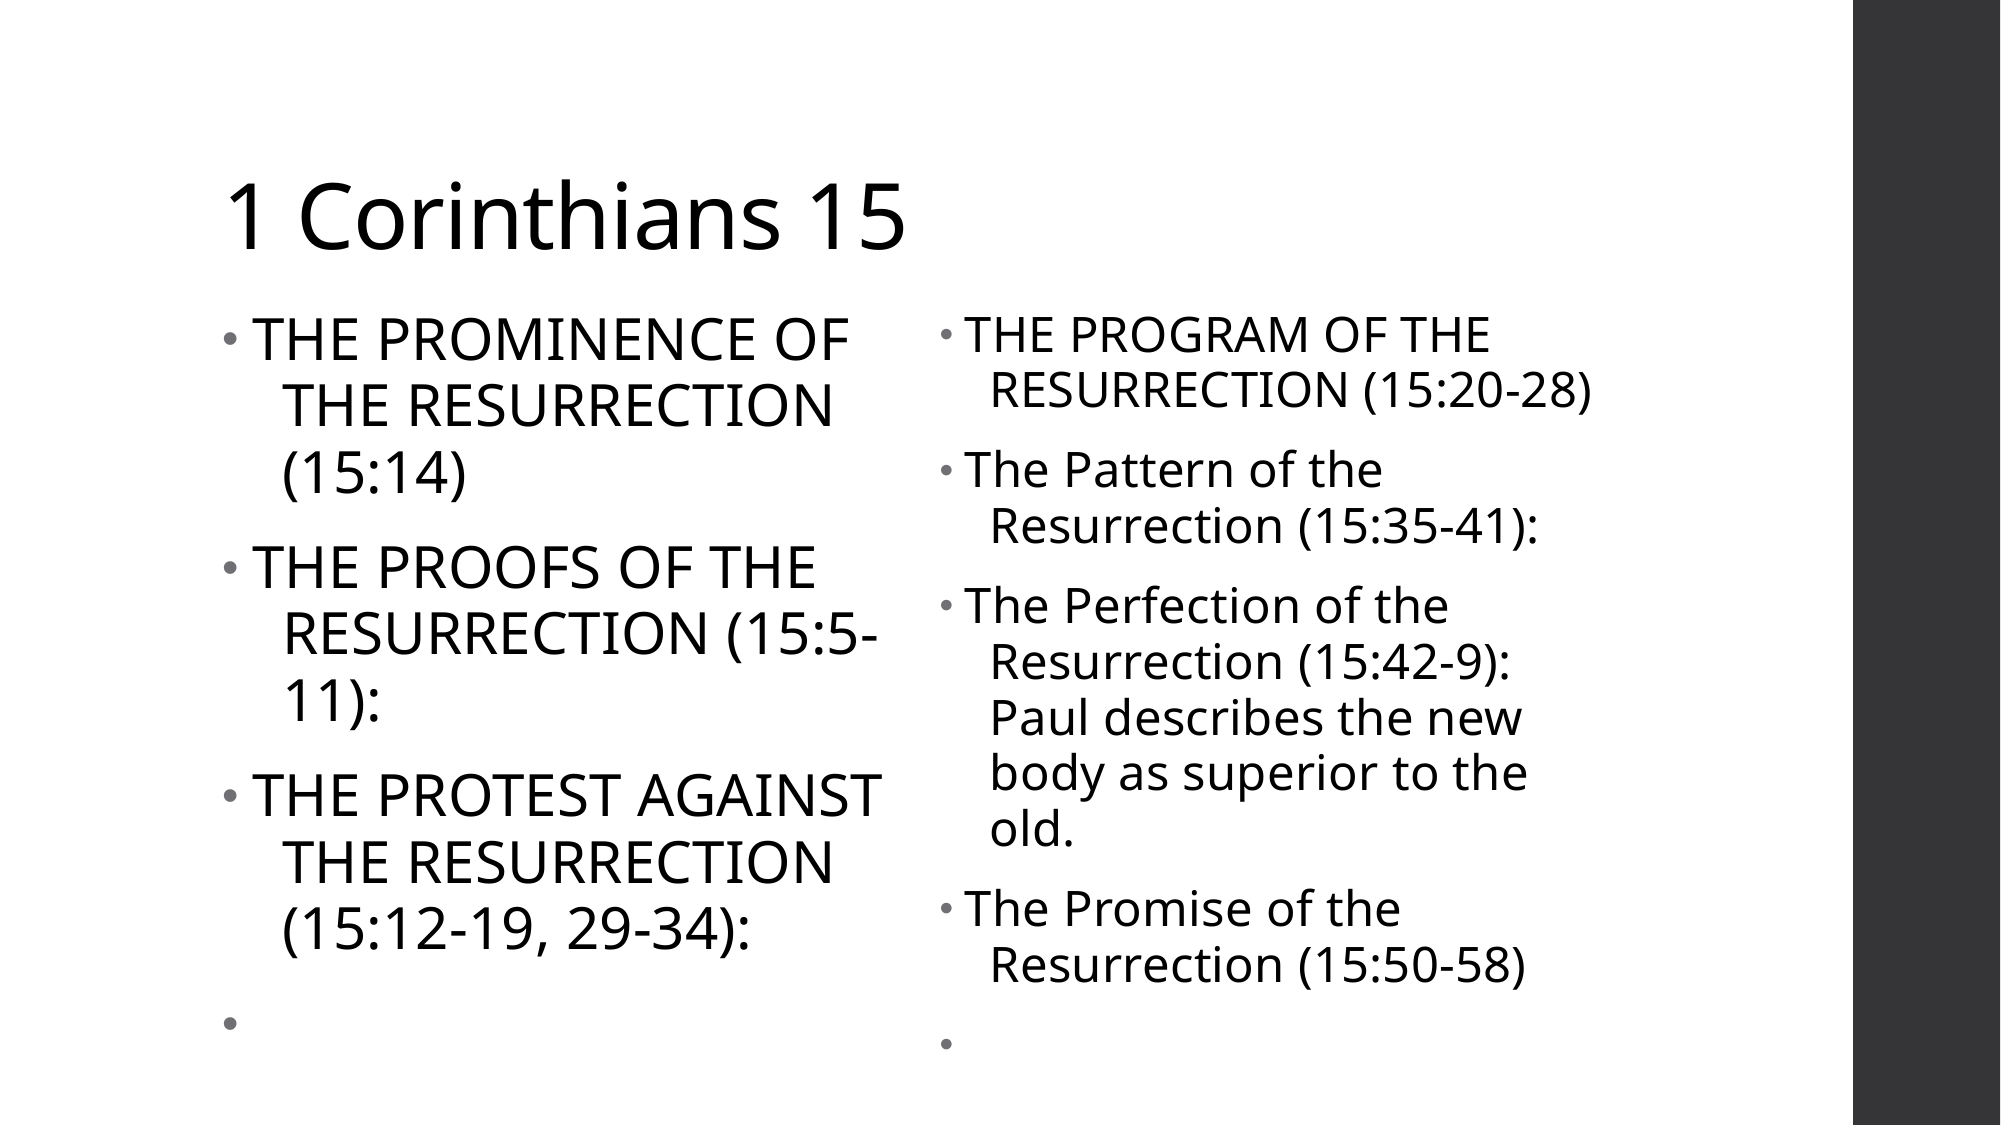

# 1 Corinthians 15
THE PROMINENCE OF THE RESURRECTION (15:14)
THE PROOFS OF THE RESURRECTION (15:5-11):
THE PROTEST AGAINST THE RESURRECTION (15:12-19, 29-34):
THE PROGRAM OF THE RESURRECTION (15:20-28)
The Pattern of the Resurrection (15:35-41):
The Perfection of the Resurrection (15:42-9): Paul describes the new body as superior to the old.
The Promise of the Resurrection (15:50-58)